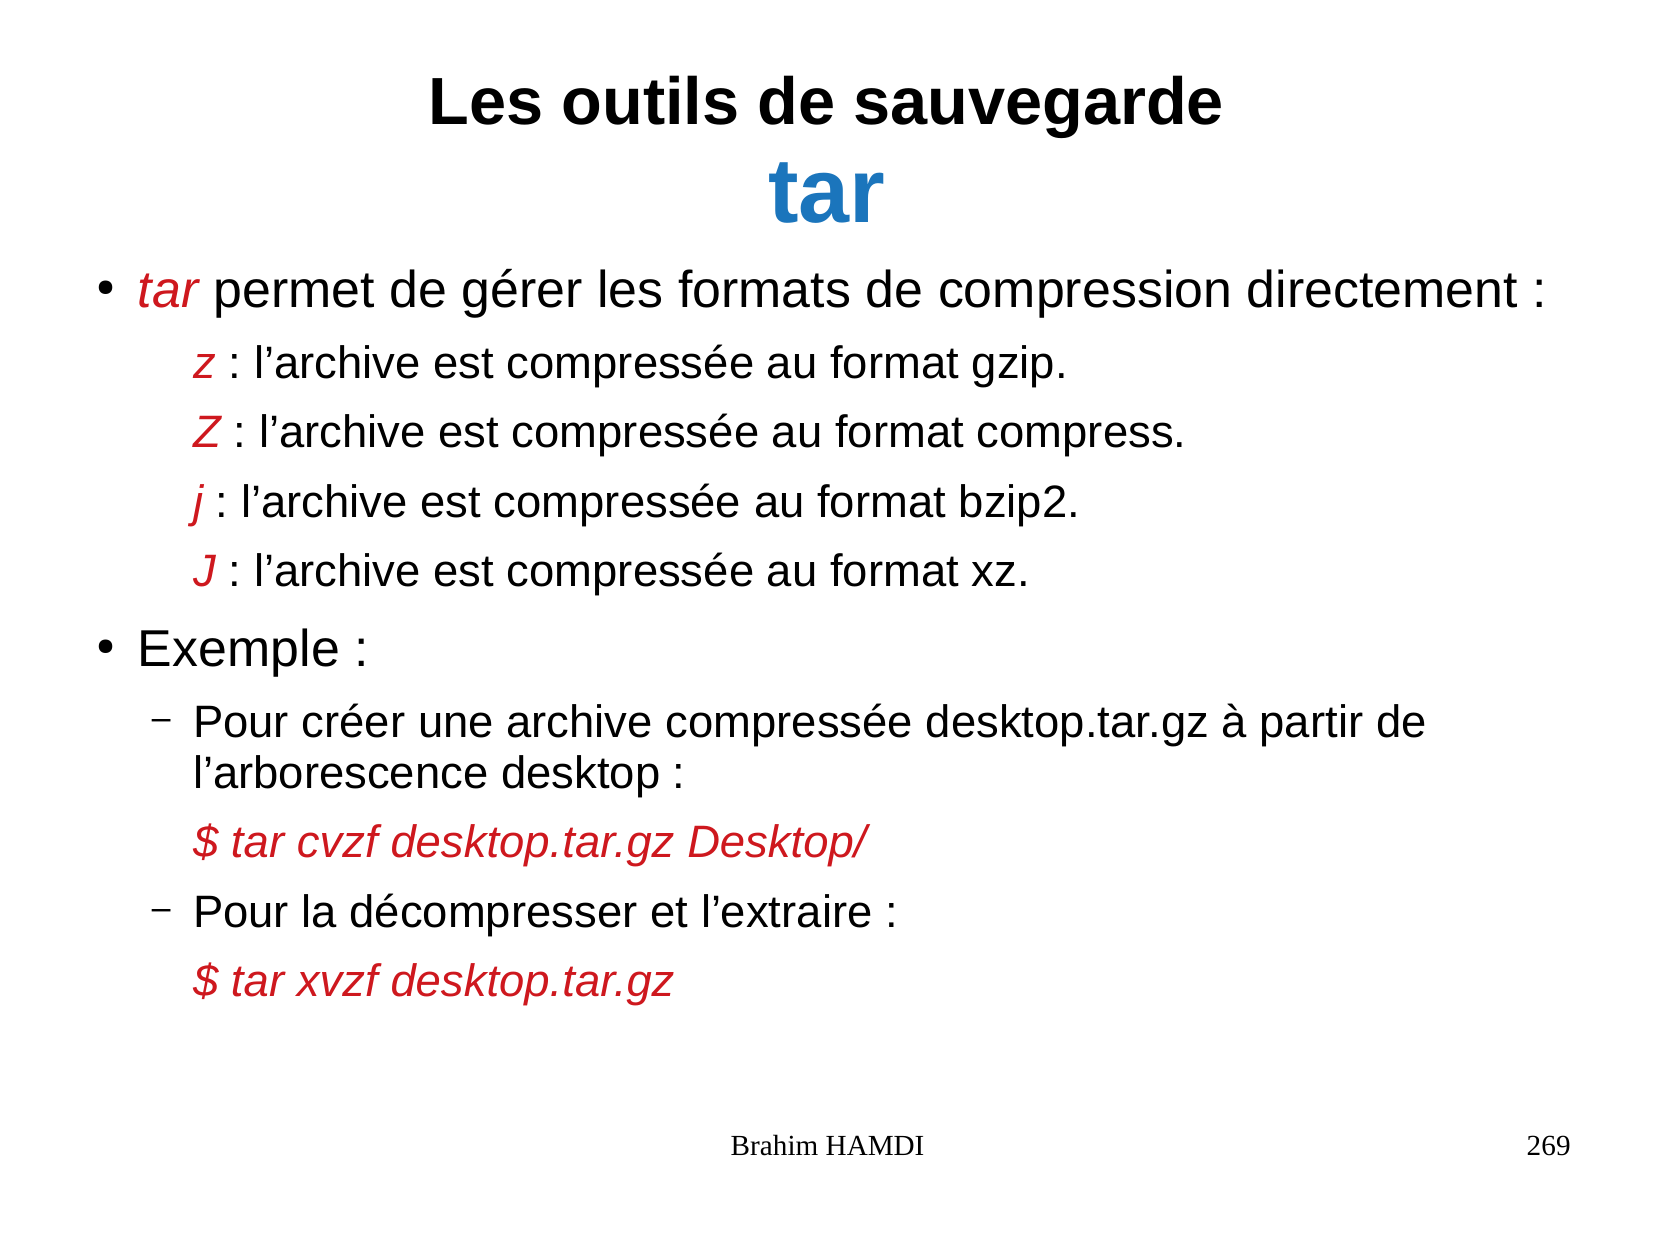

# Les outils de sauvegarde tar
tar permet de gérer les formats de compression directement :
z : l’archive est compressée au format gzip.
Z : l’archive est compressée au format compress.
j : l’archive est compressée au format bzip2.
J : l’archive est compressée au format xz.
Exemple :
Pour créer une archive compressée desktop.tar.gz à partir de l’arborescence desktop :
$ tar cvzf desktop.tar.gz Desktop/
Pour la décompresser et l’extraire :
$ tar xvzf desktop.tar.gz
Brahim HAMDI
269